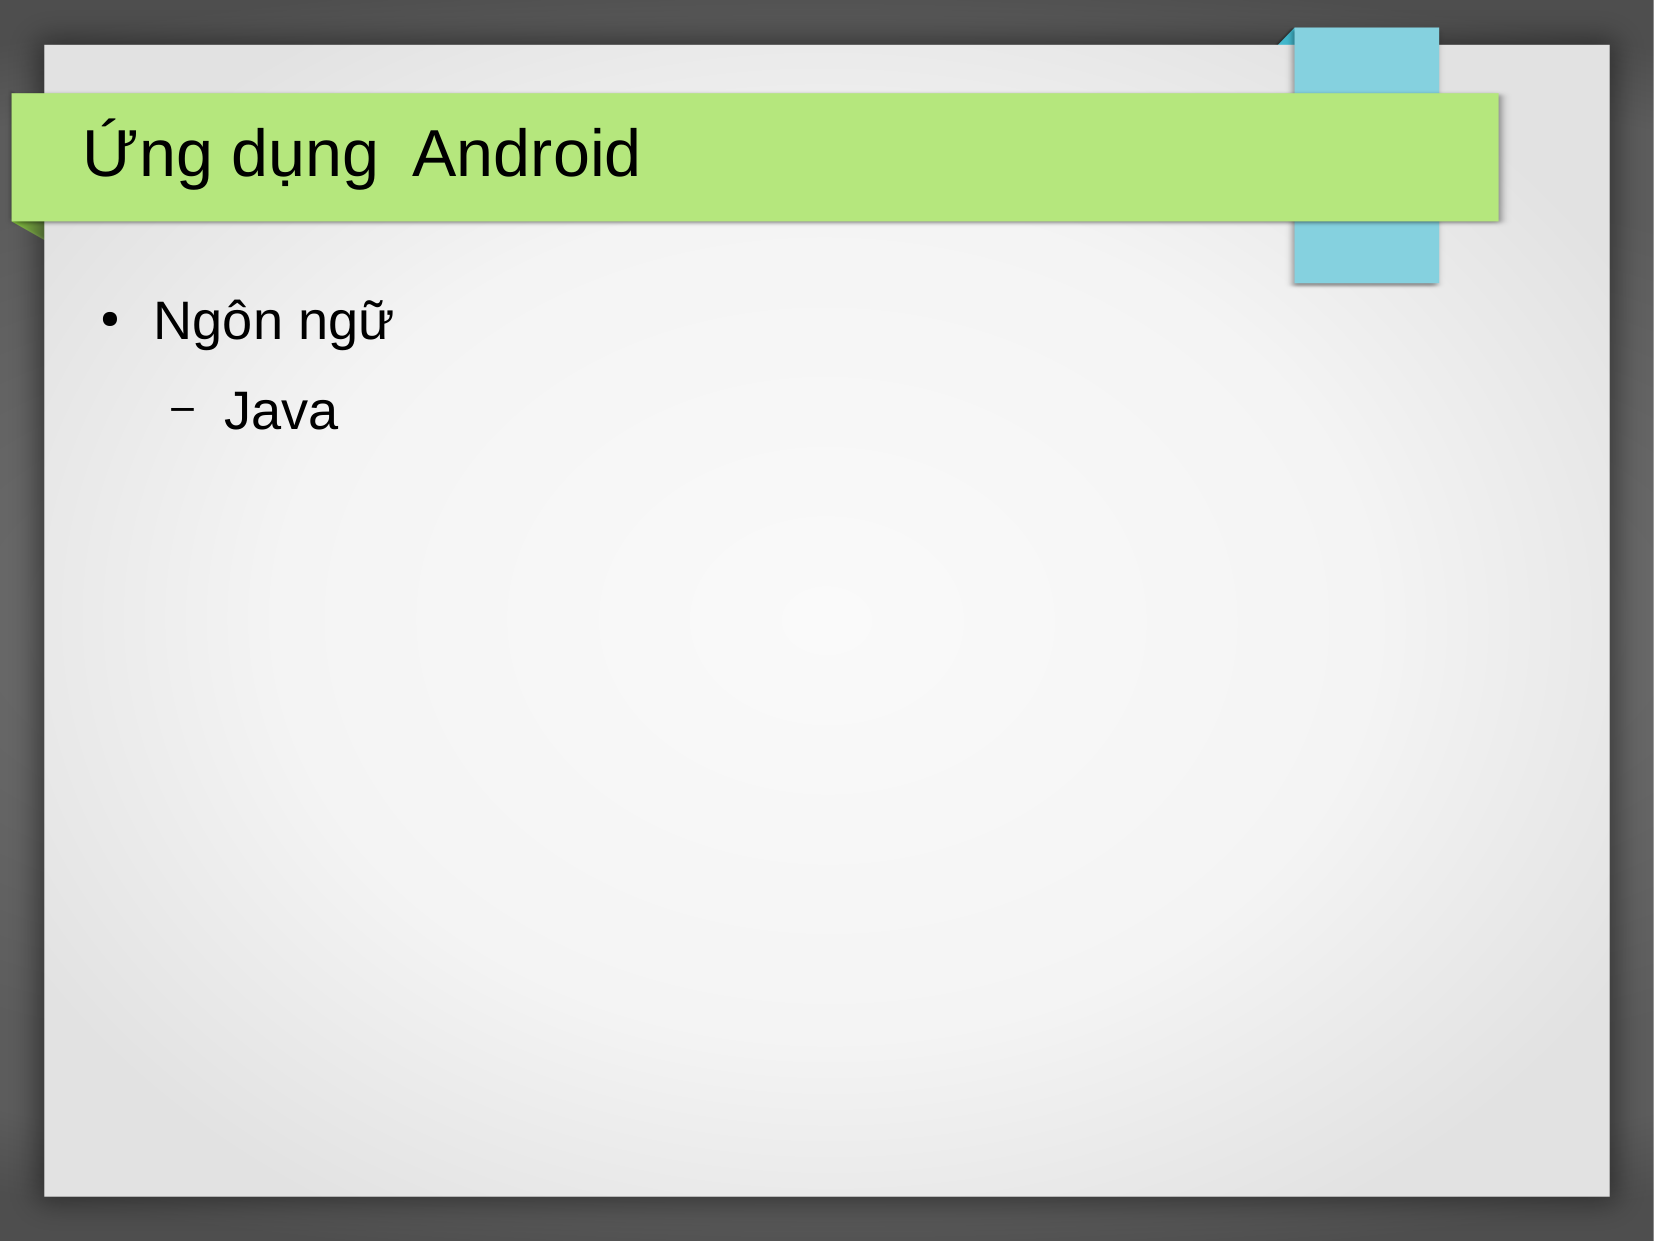

# Ứng dụng Android
Ngôn ngữ
Java